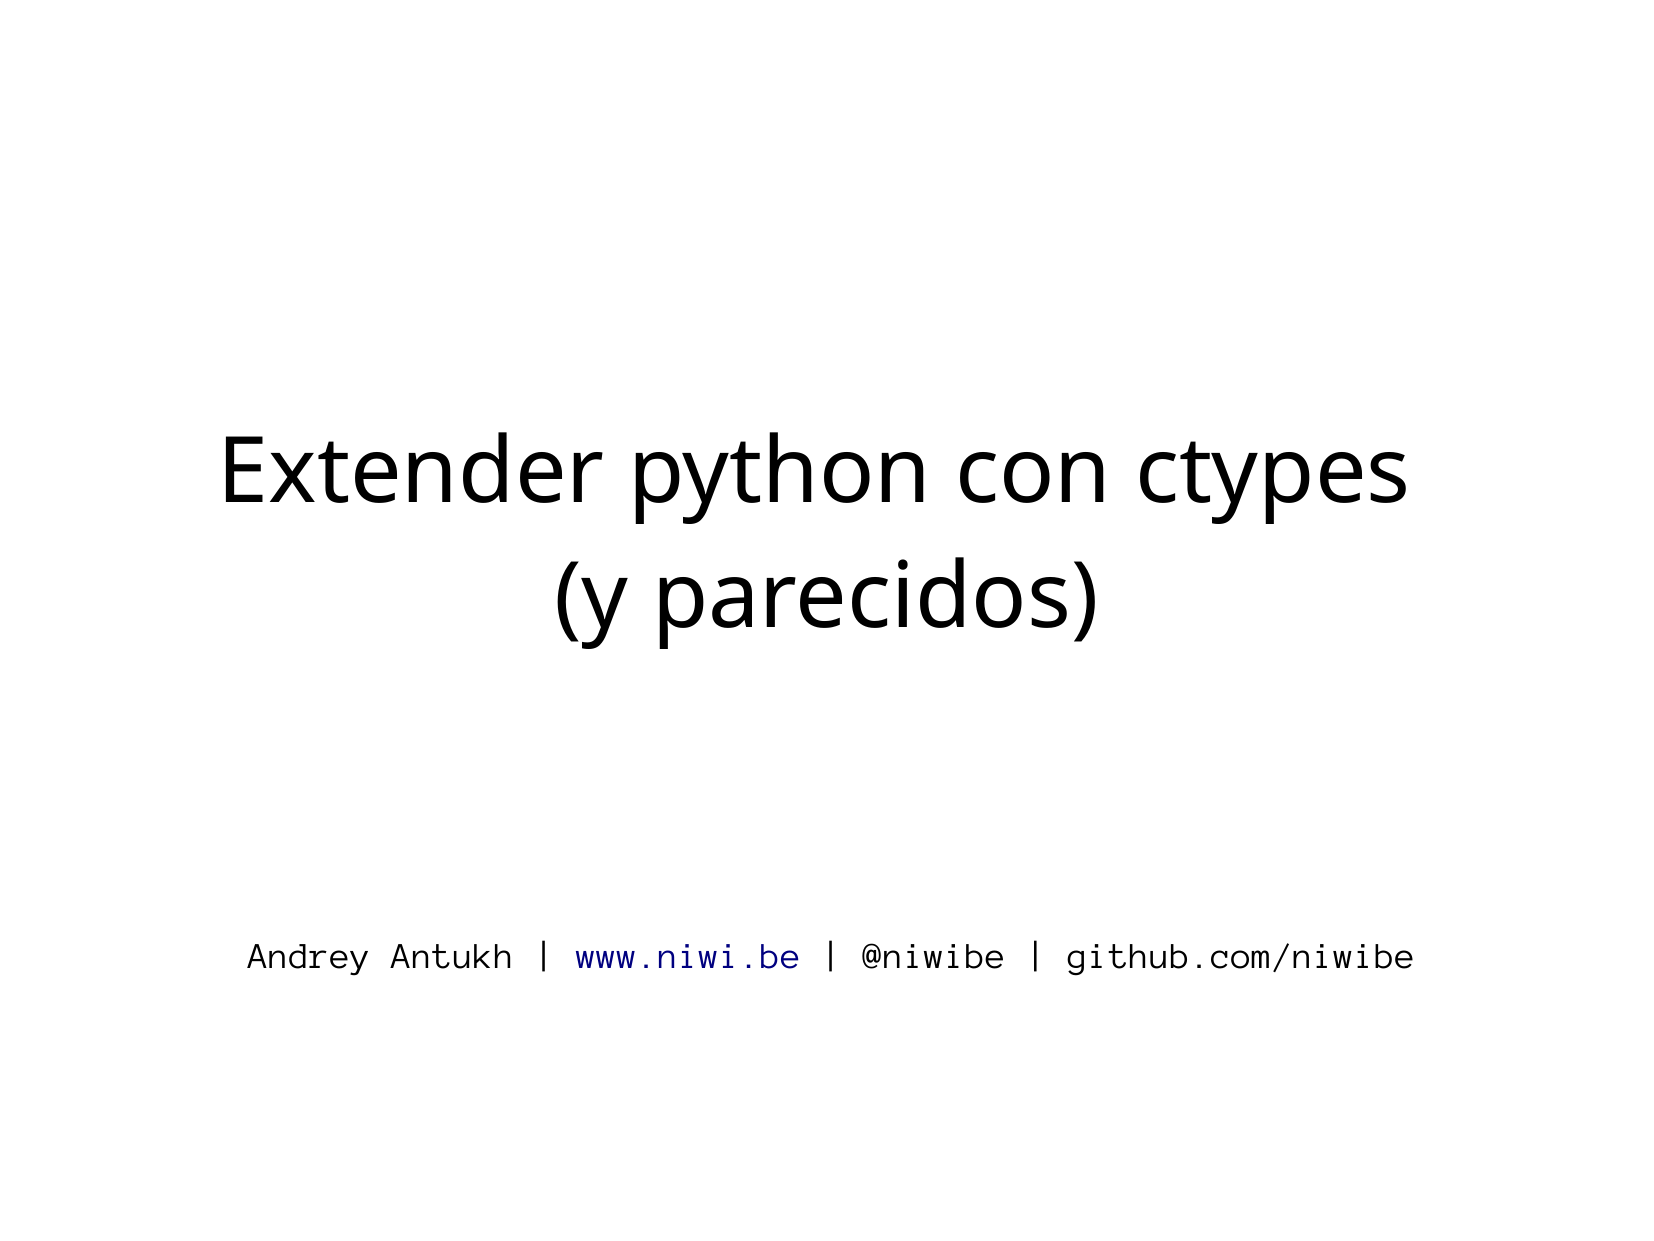

# Extender python con ctypes
(y parecidos)
Andrey Antukh | www.niwi.be | @niwibe | github.com/niwibe